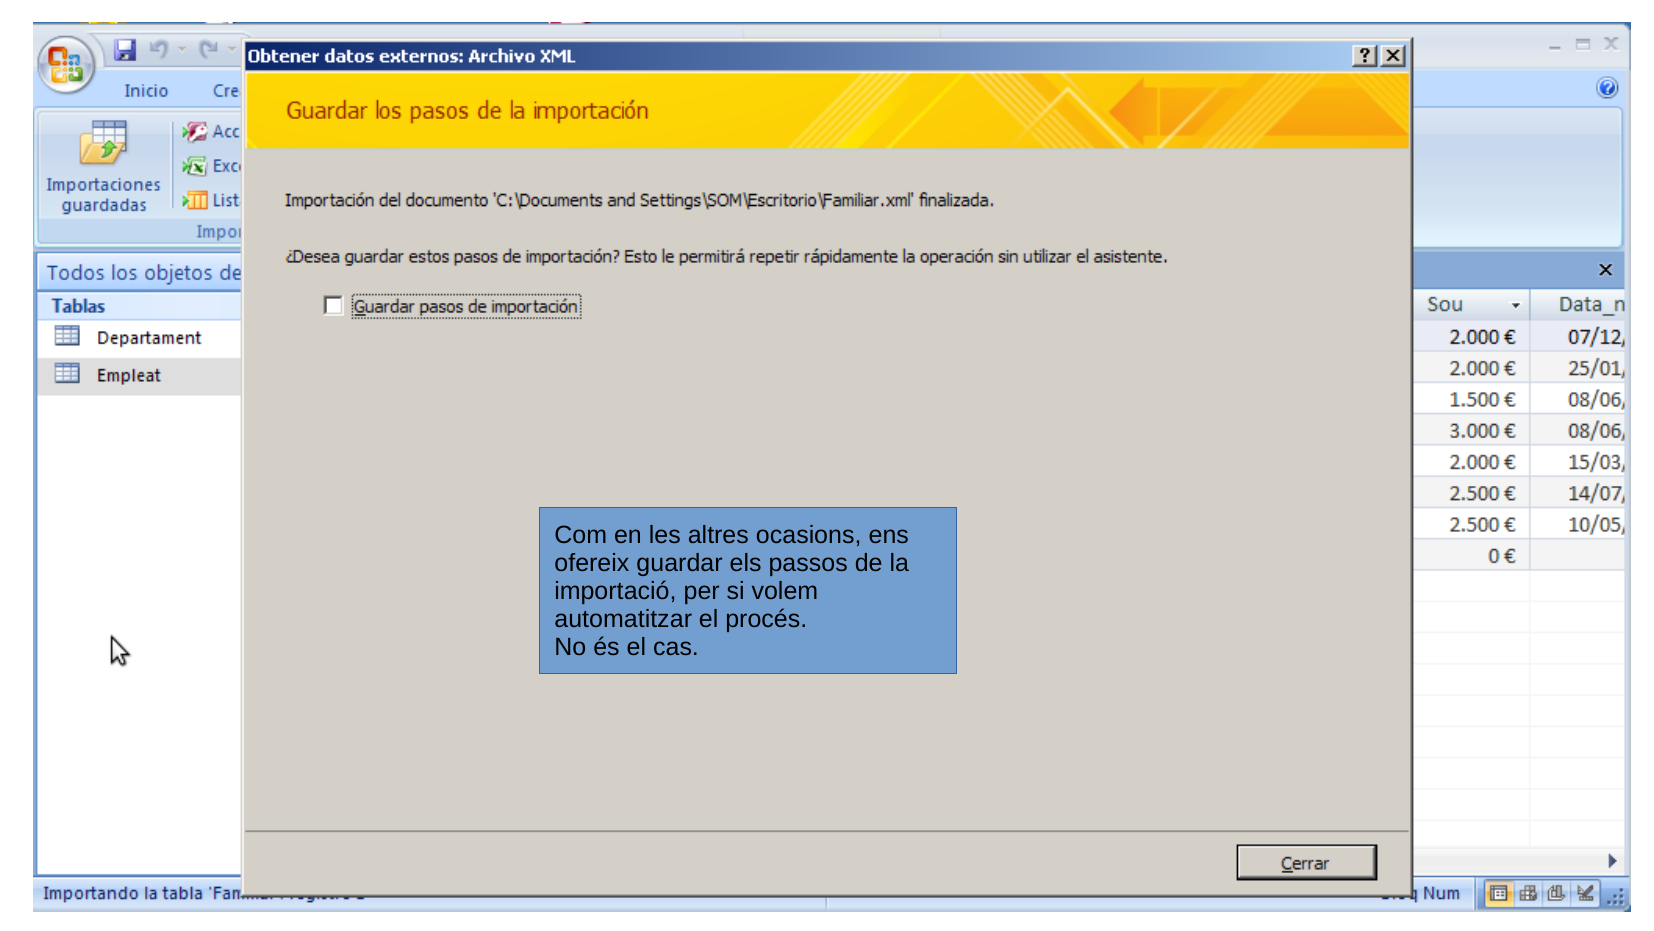

Com en les altres ocasions, ens ofereix guardar els passos de la importació, per si volem automatitzar el procés.
No és el cas.